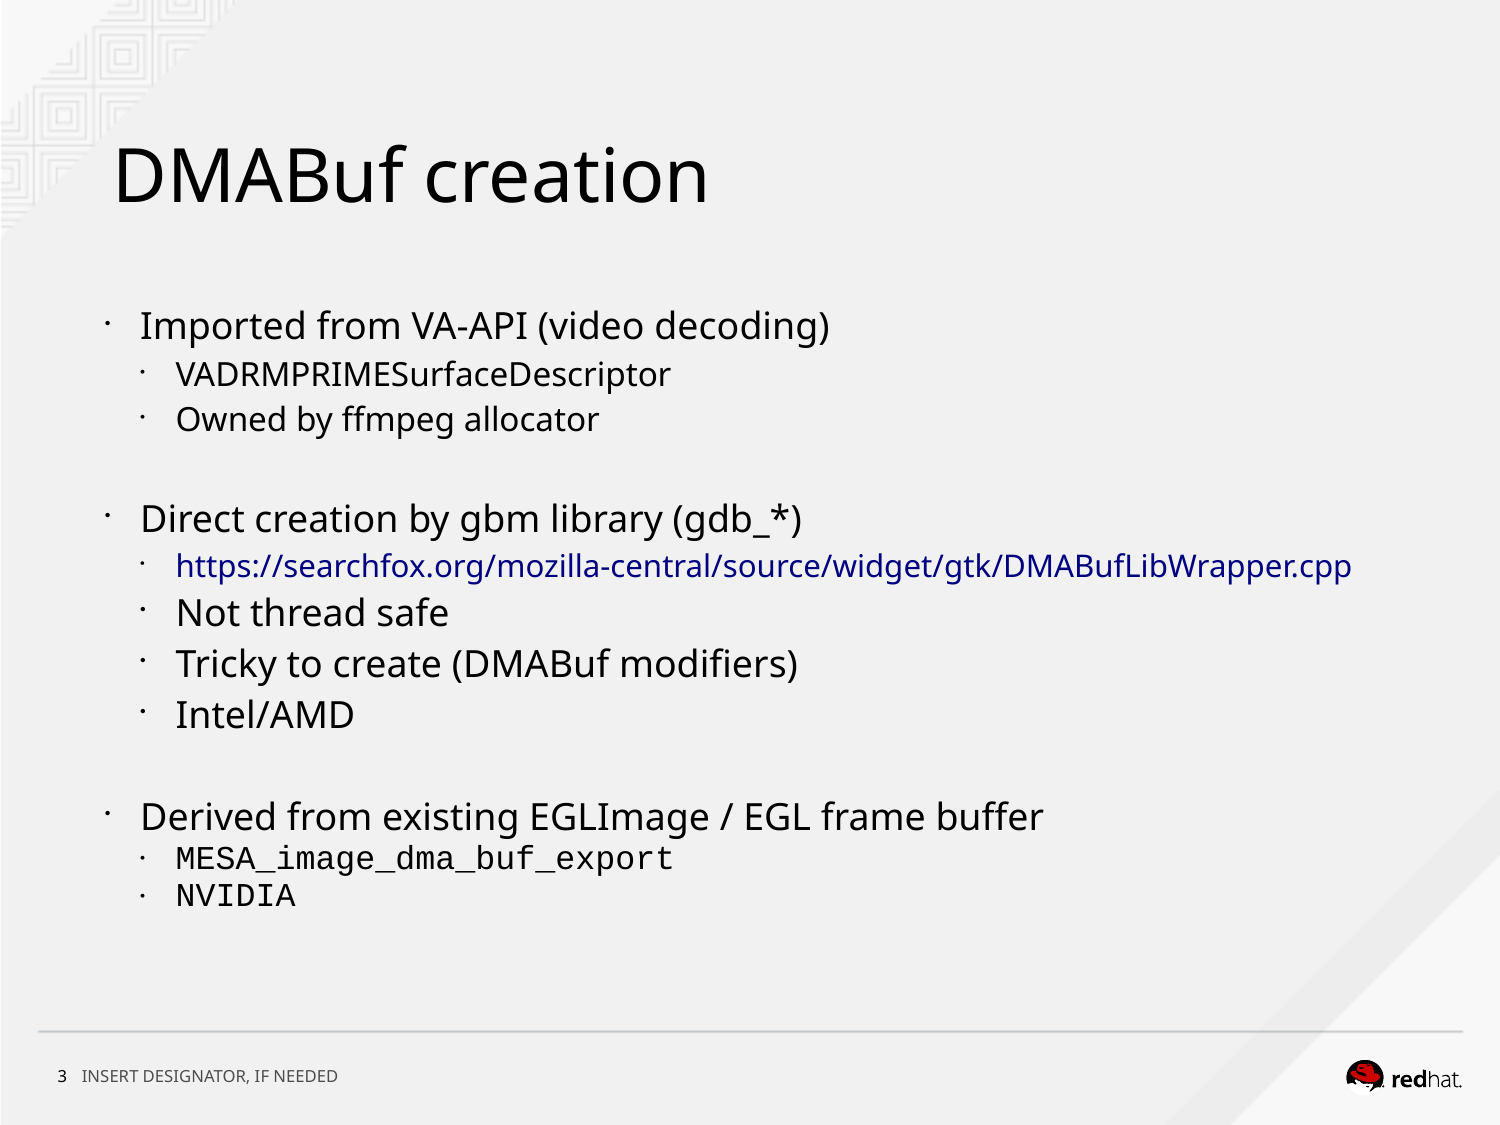

# DMABuf creation
Imported from VA-API (video decoding)
VADRMPRIMESurfaceDescriptor
Owned by ffmpeg allocator
Direct creation by gbm library (gdb_*)
https://searchfox.org/mozilla-central/source/widget/gtk/DMABufLibWrapper.cpp
Not thread safe
Tricky to create (DMABuf modifiers)
Intel/AMD
Derived from existing EGLImage / EGL frame buffer
MESA_image_dma_buf_export
NVIDIA
3
INSERT DESIGNATOR, IF NEEDED